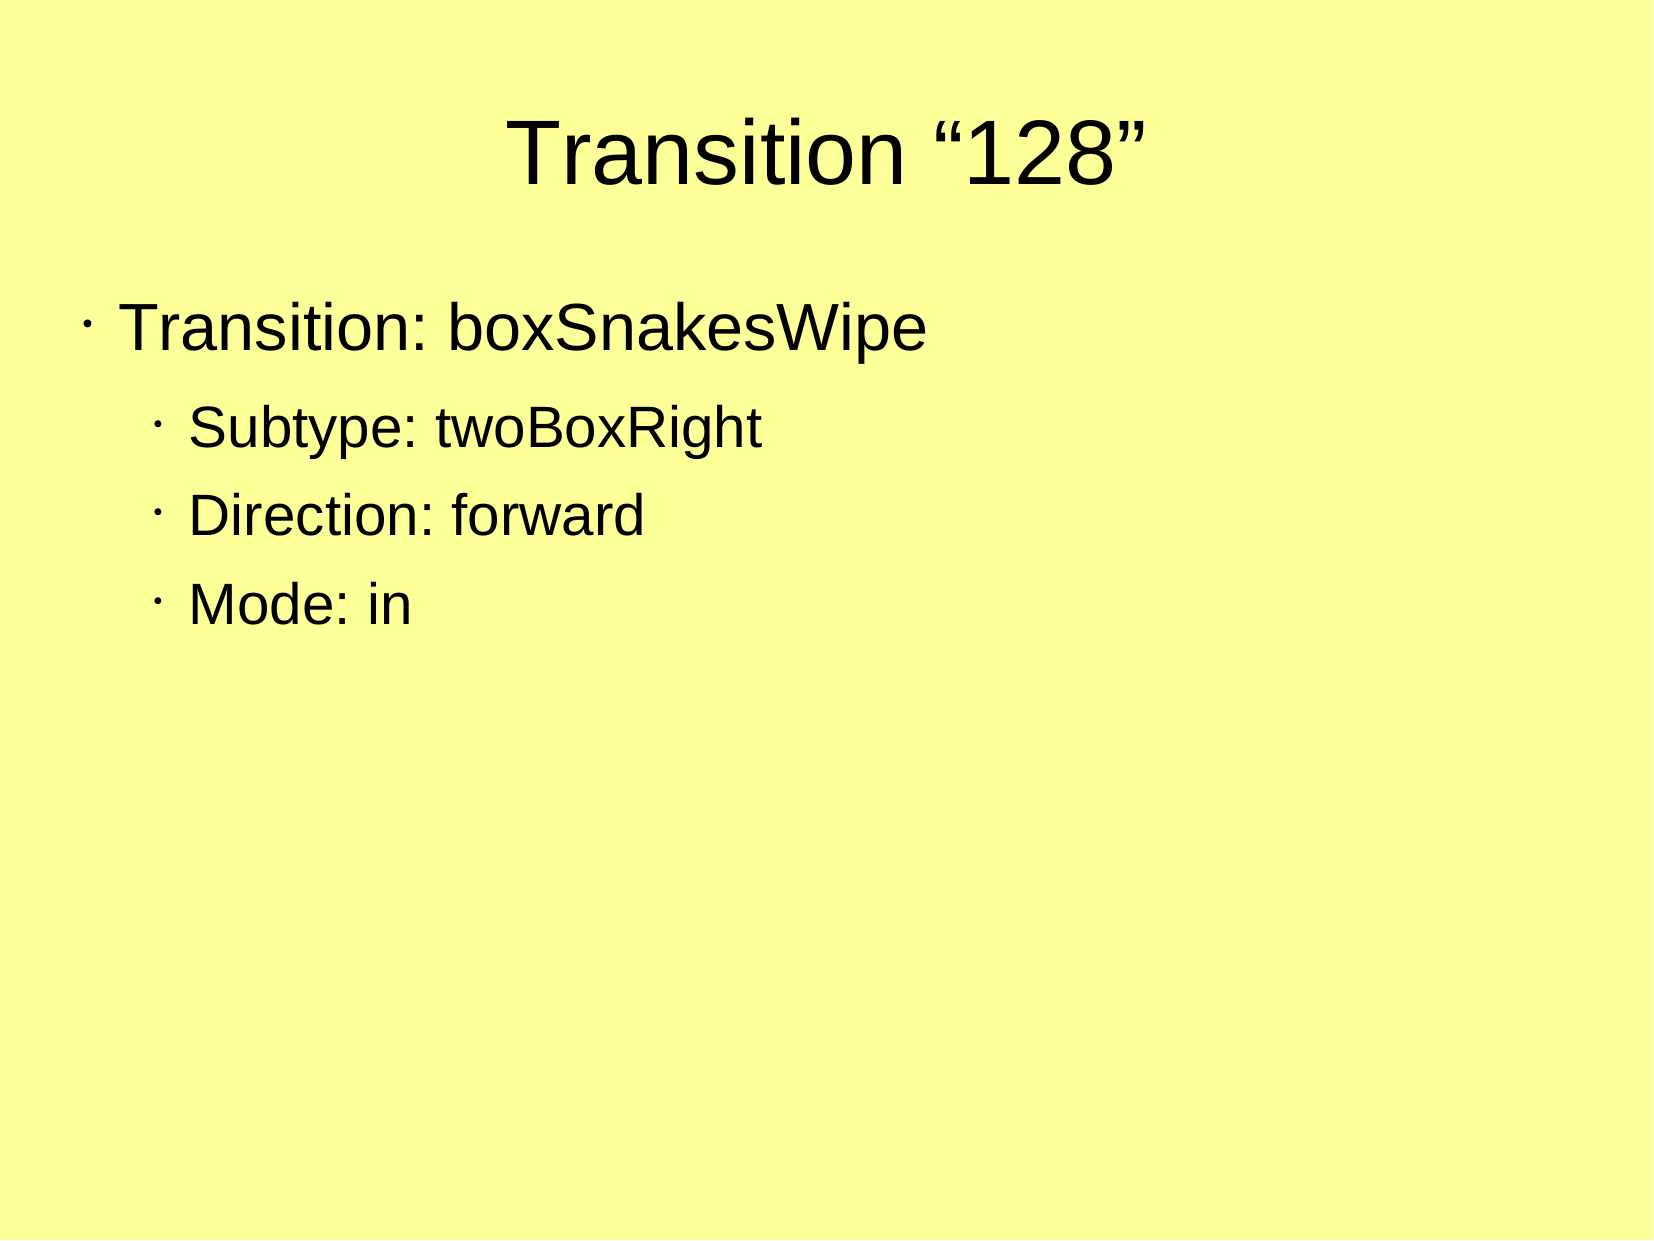

# Transition “128”
Transition: boxSnakesWipe
Subtype: twoBoxRight
Direction: forward
Mode: in